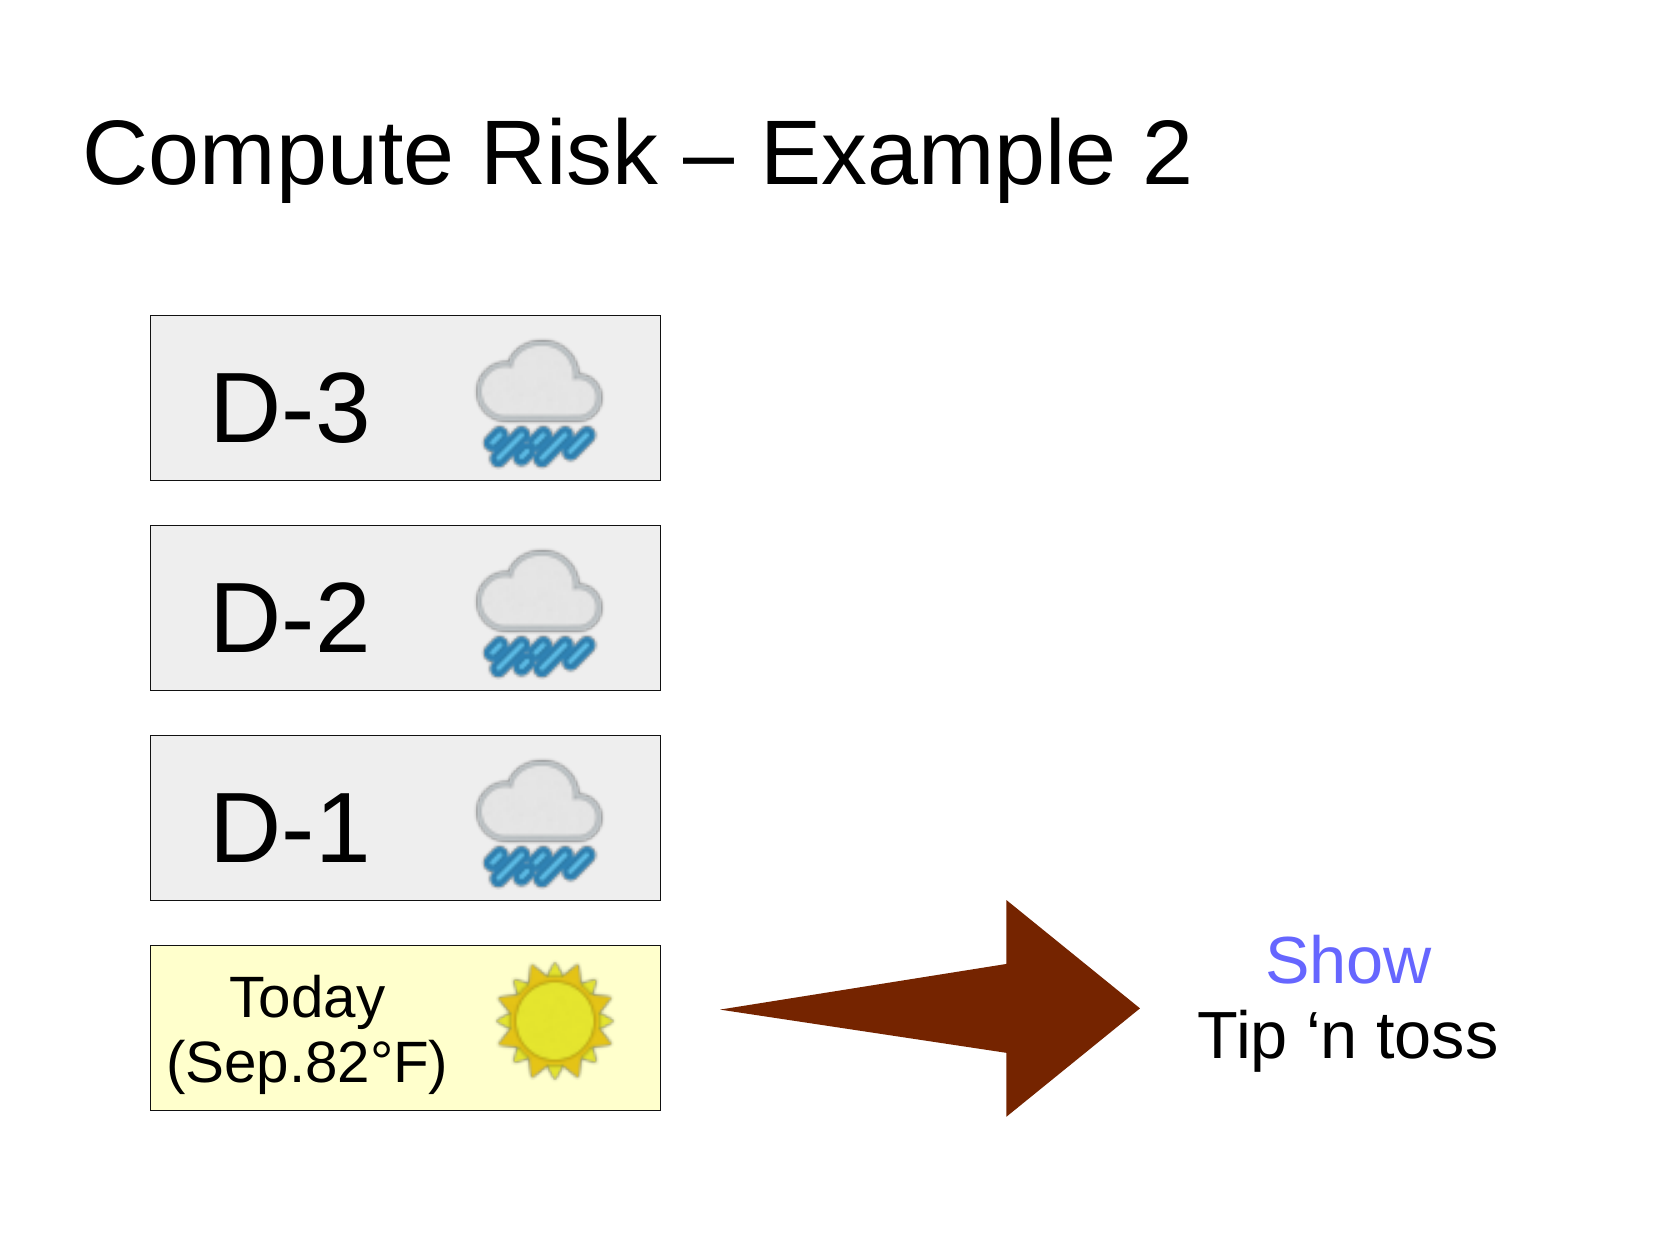

# Compute Risk – Example 2
D-3
D-2
D-1
Show
Tip ‘n toss
Today
(Sep.82°F)